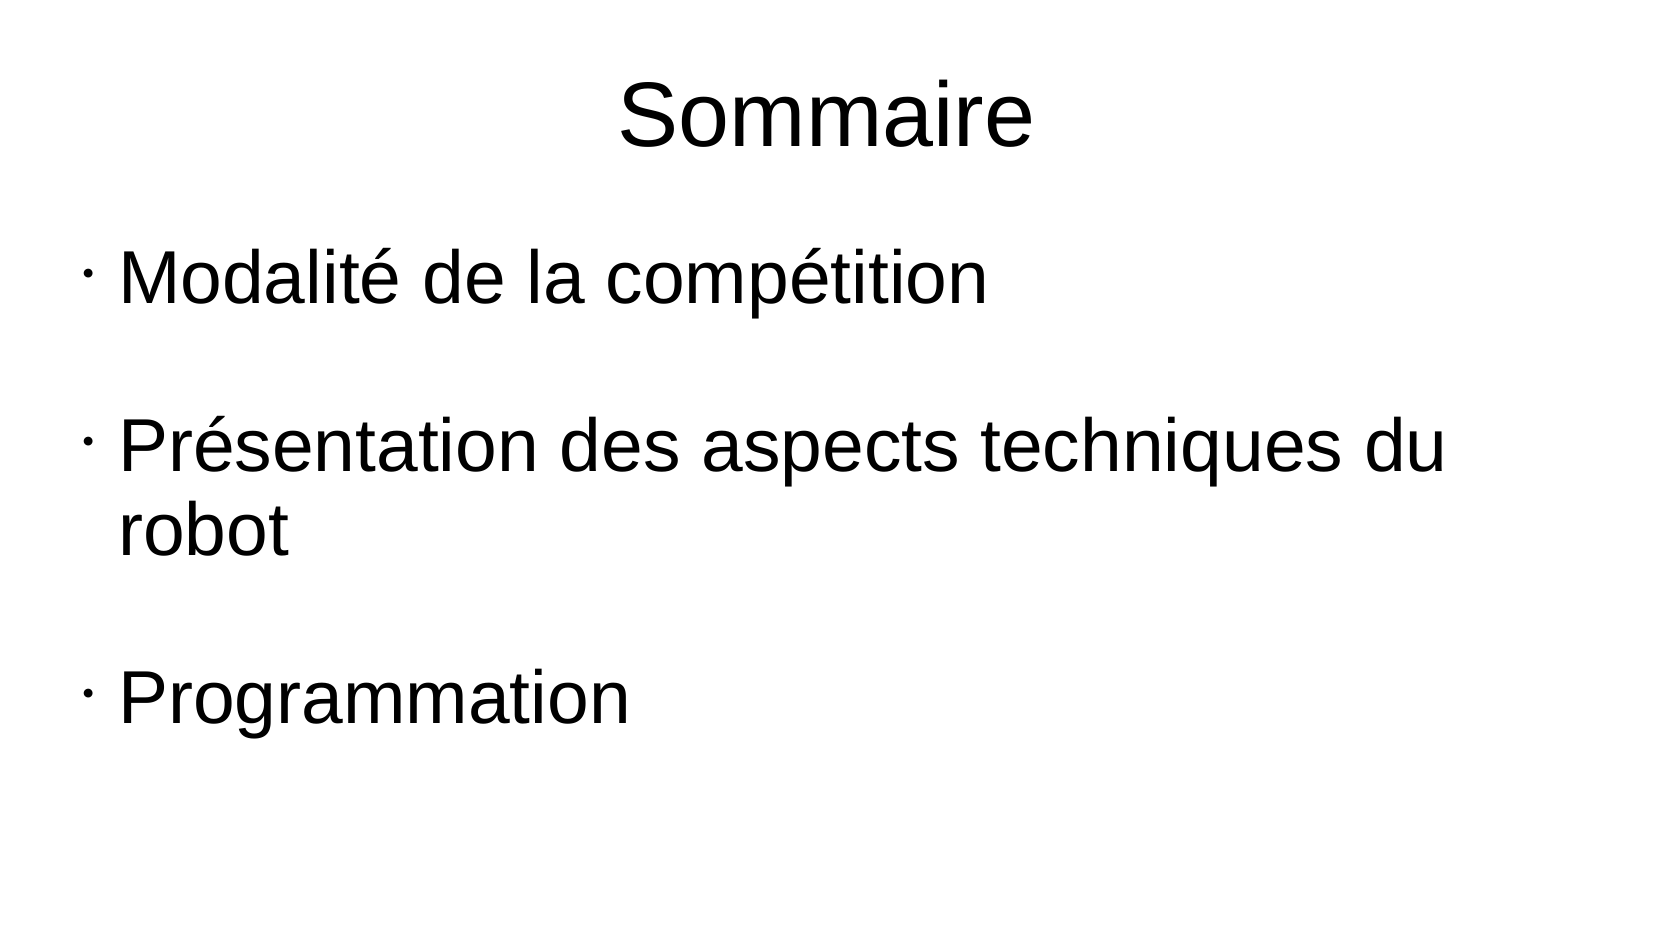

# Sommaire
Modalité de la compétition
Présentation des aspects techniques du robot
Programmation